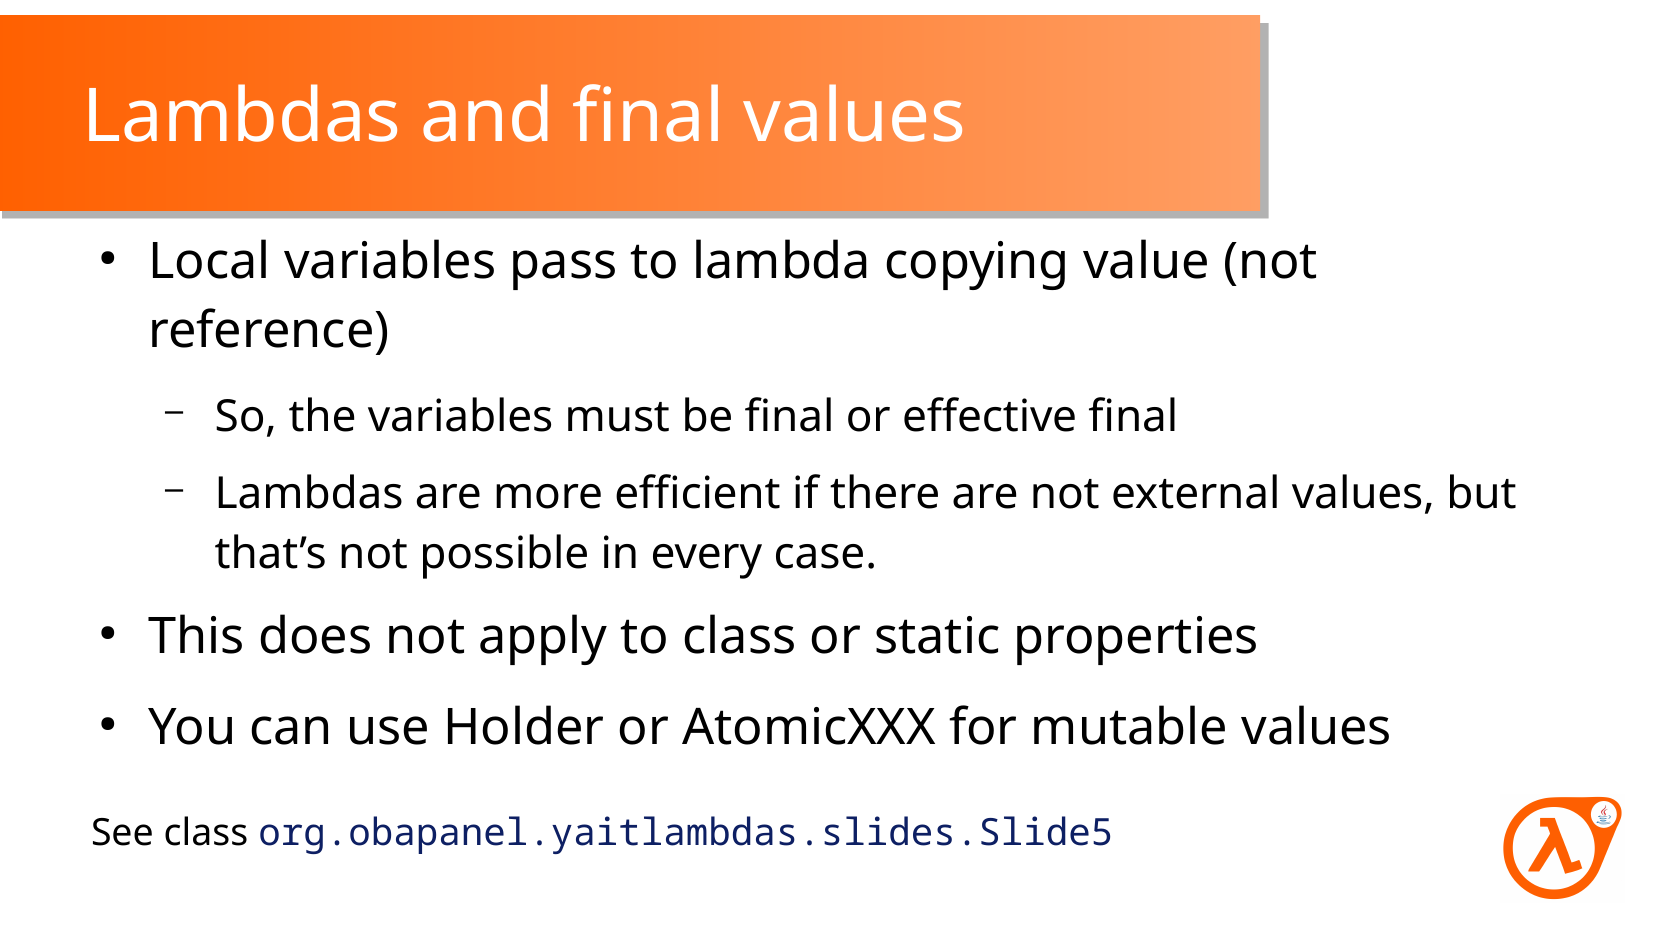

# Lambdas and final values
Local variables pass to lambda copying value (not reference)
So, the variables must be final or effective final
Lambdas are more efficient if there are not external values, but that’s not possible in every case.
This does not apply to class or static properties
You can use Holder or AtomicXXX for mutable values
See class org.obapanel.yaitlambdas.slides.Slide5